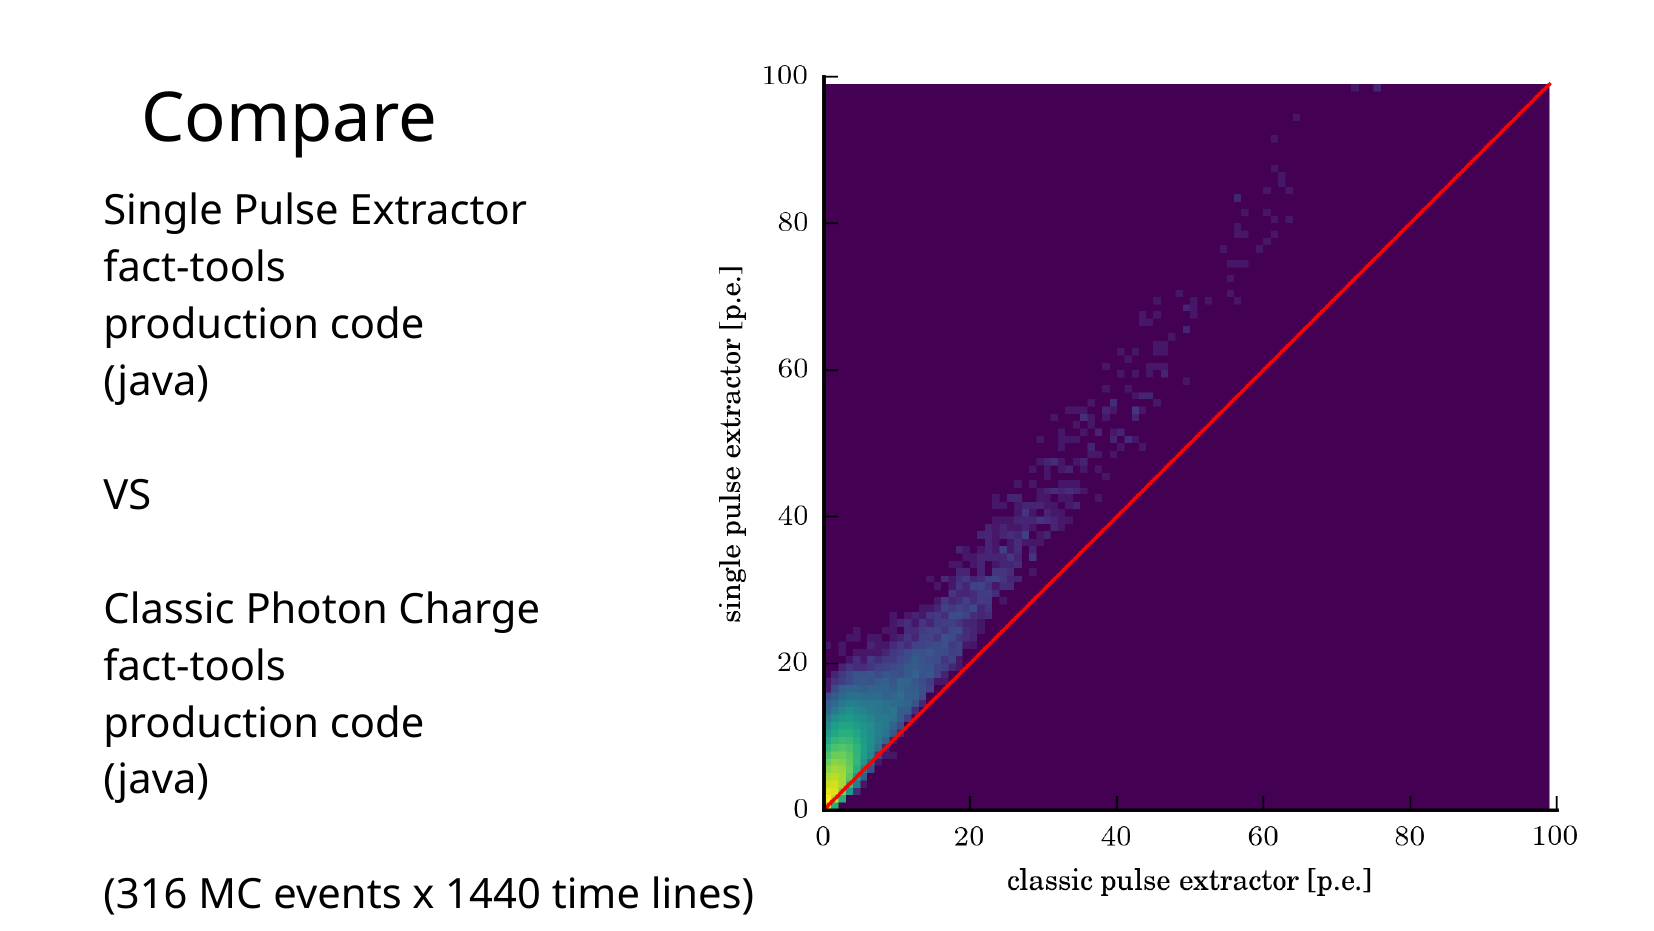

# Compare
Single Pulse Extractor
fact-tools
production code
(java)
VS
Classic Photon Charge
fact-tools
production code
(java)
(316 MC events x 1440 time lines)